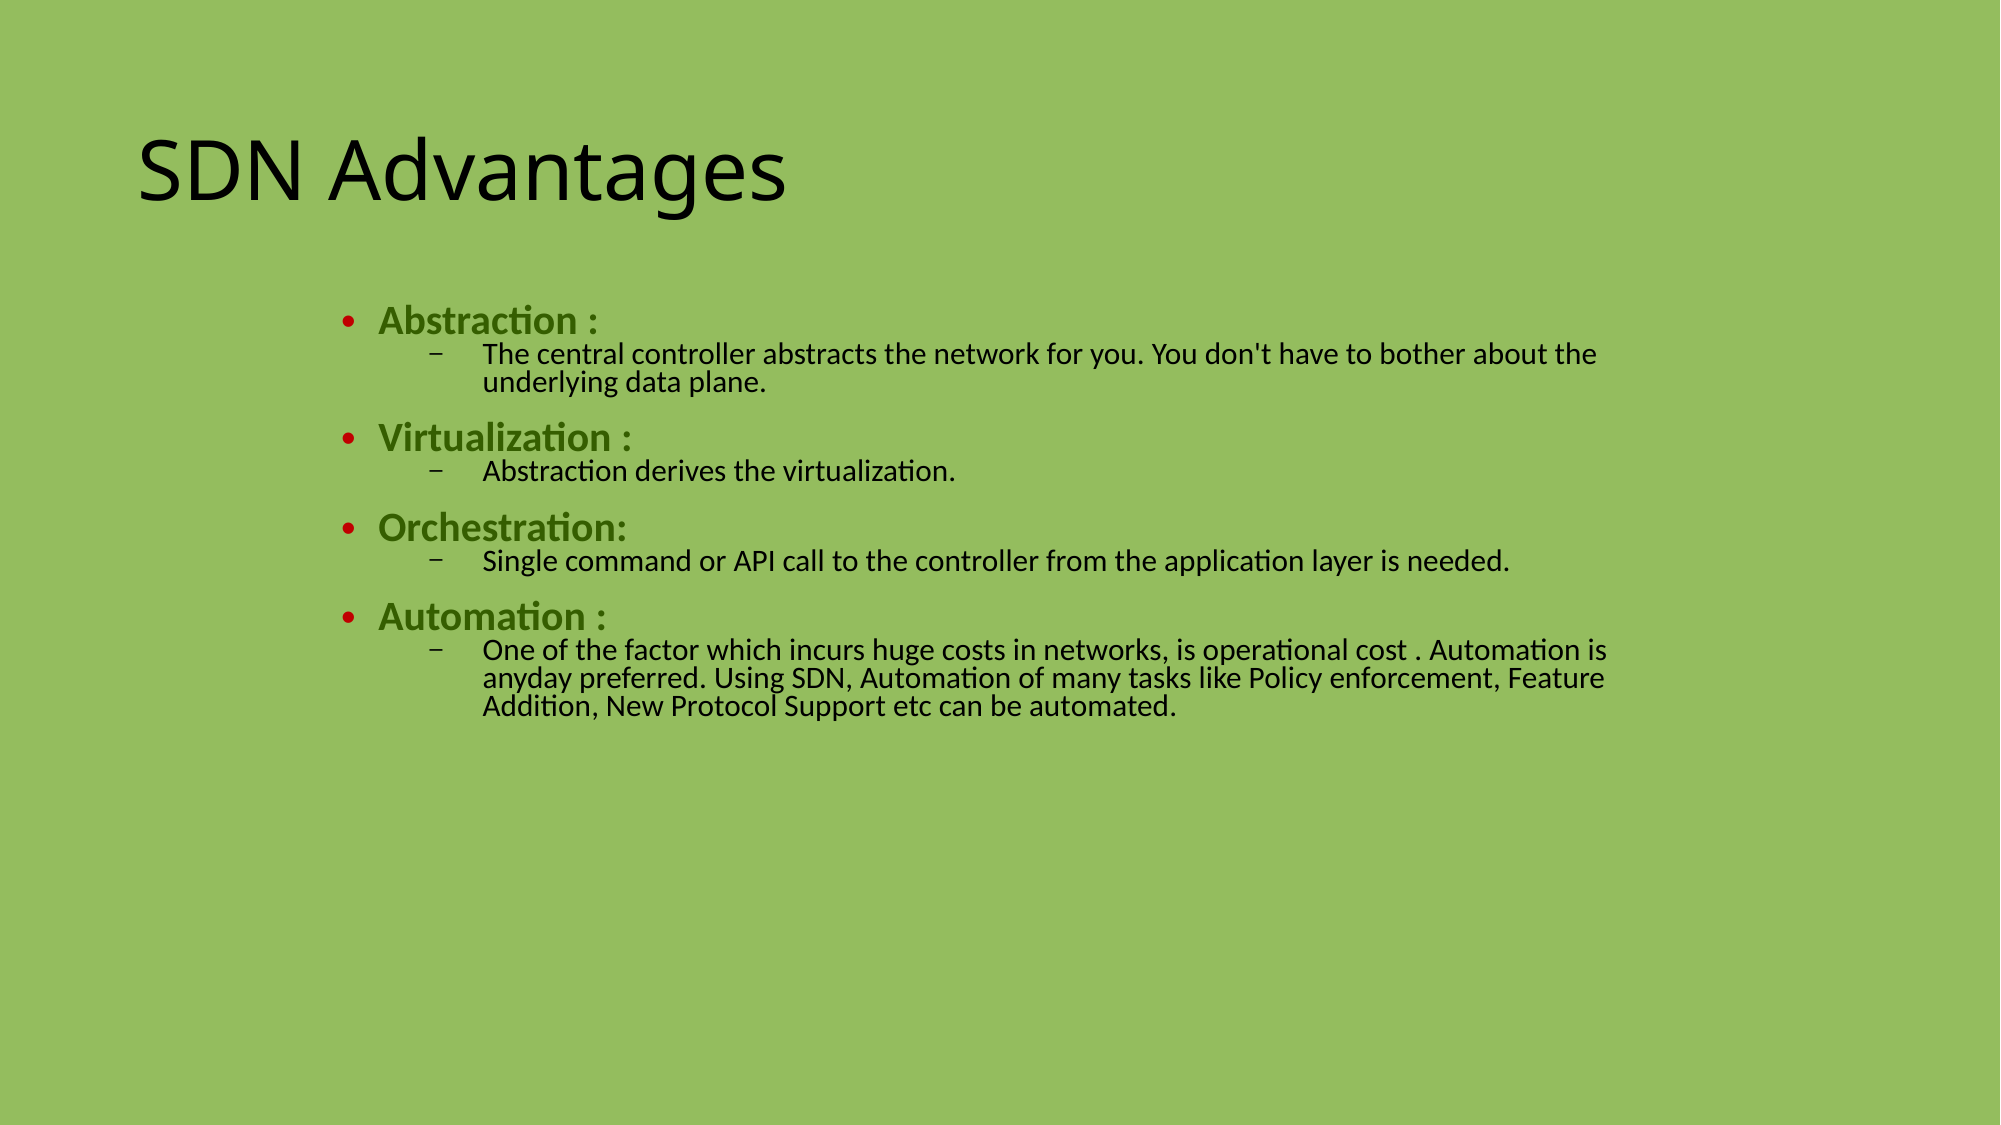

# SDN Advantages
Abstraction :
The central controller abstracts the network for you. You don't have to bother about the underlying data plane.
Virtualization :
Abstraction derives the virtualization.
Orchestration:
Single command or API call to the controller from the application layer is needed.
Automation :
One of the factor which incurs huge costs in networks, is operational cost . Automation is anyday preferred. Using SDN, Automation of many tasks like Policy enforcement, Feature Addition, New Protocol Support etc can be automated.